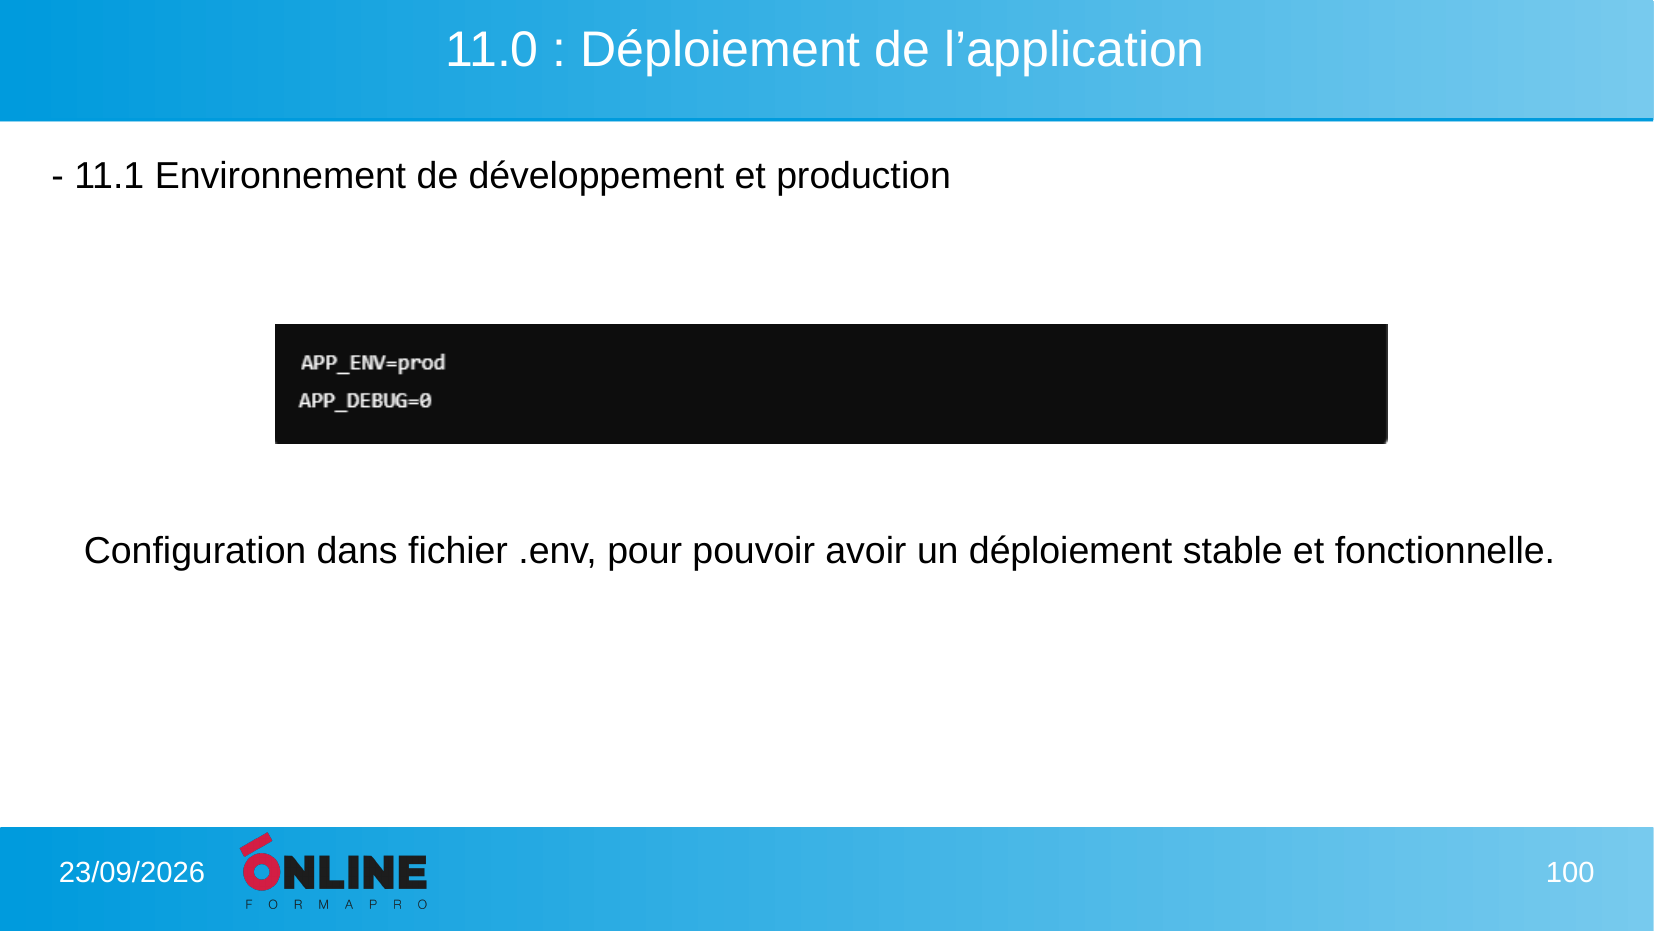

# 11.0 : Déploiement de l’application
- 11.1 Environnement de développement et production
Configuration dans fichier .env, pour pouvoir avoir un déploiement stable et fonctionnelle.
100